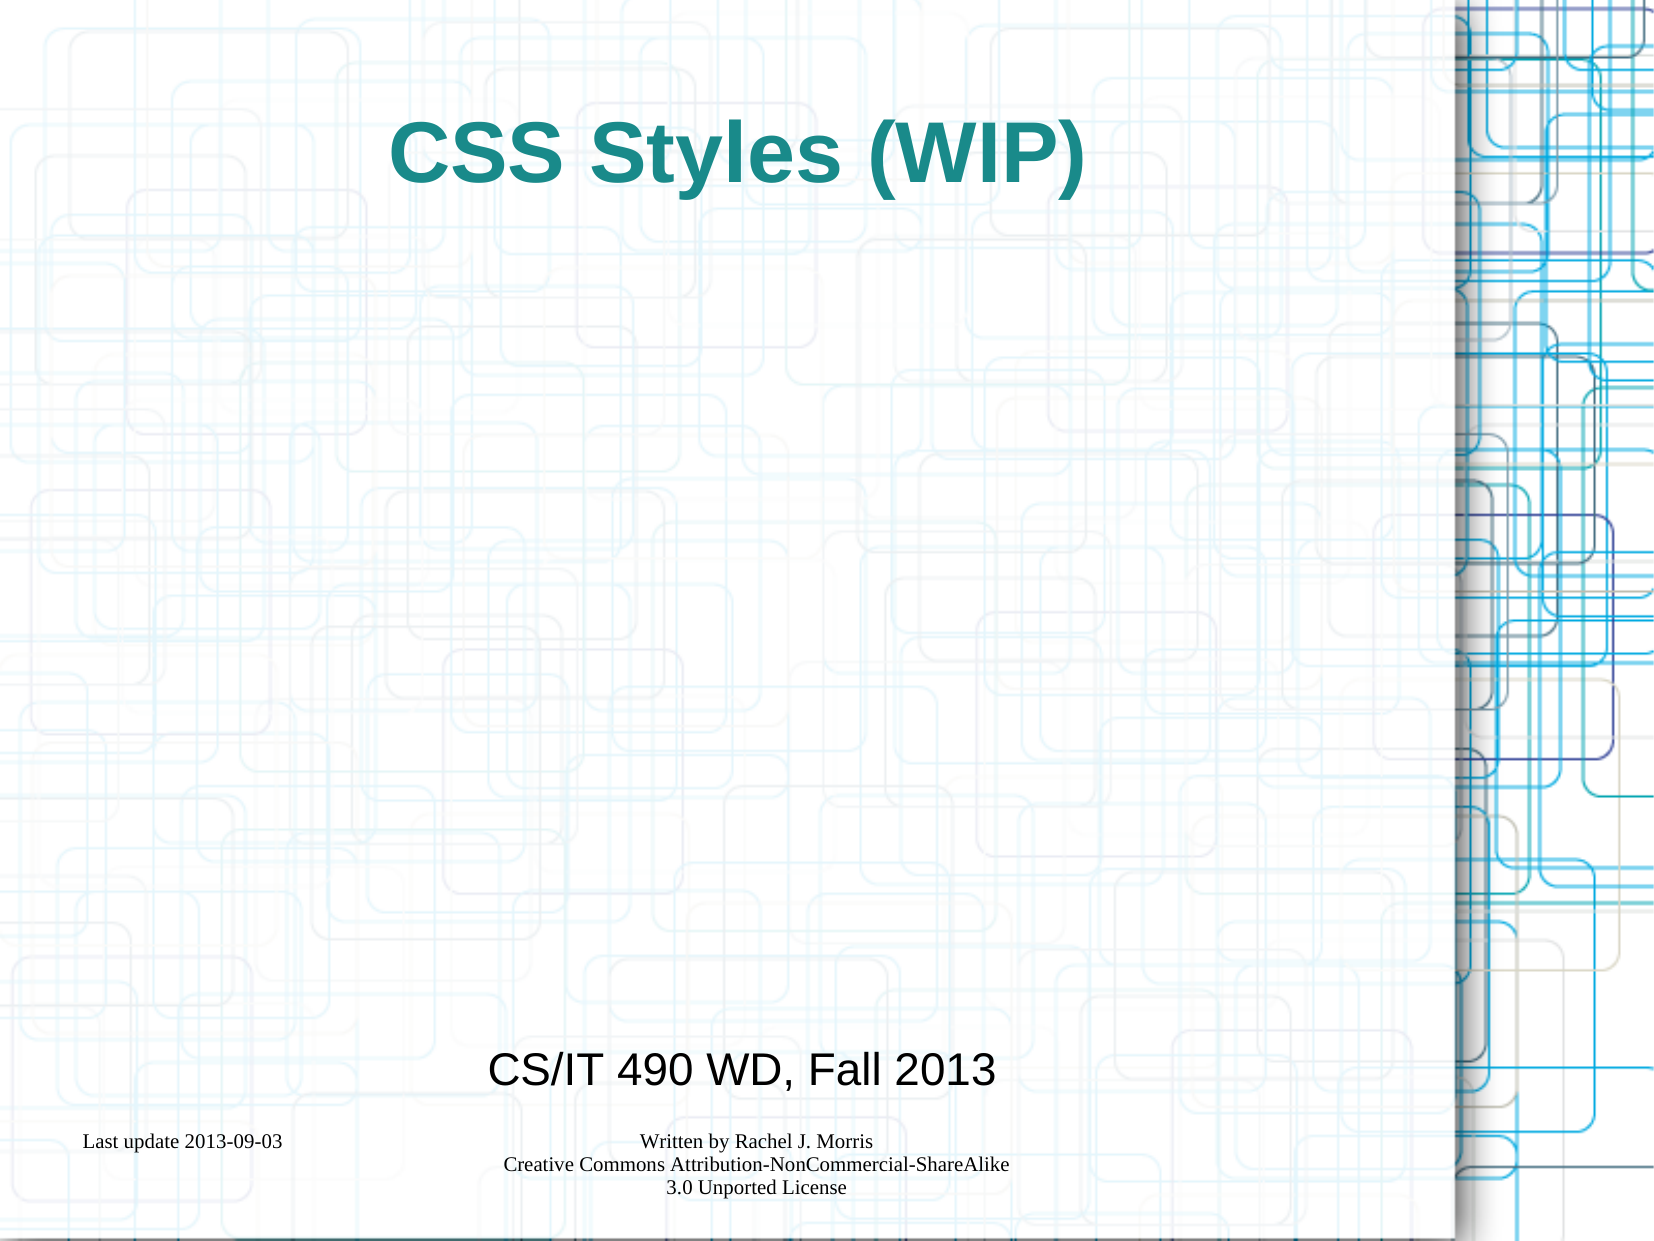

# CSS Styles (WIP)
CS/IT 490 WD, Fall 2013